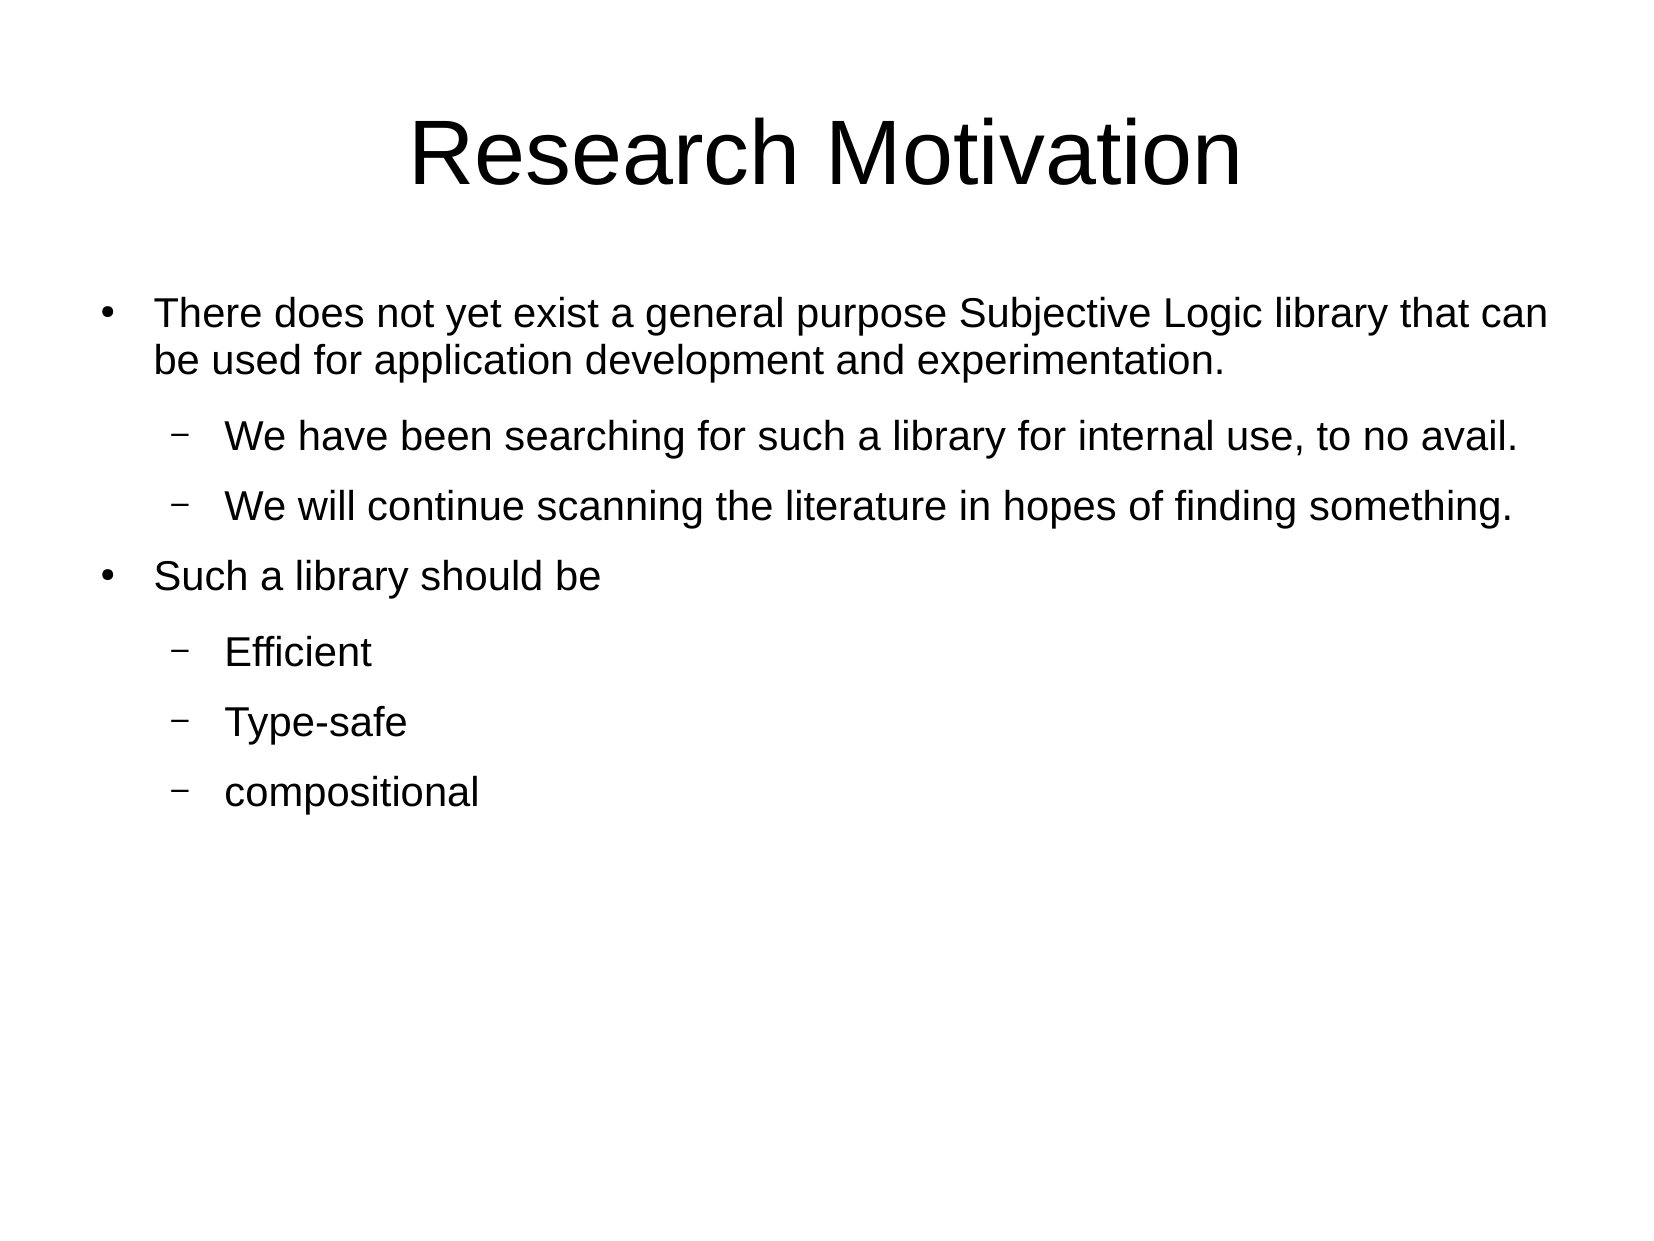

# Research Motivation
There does not yet exist a general purpose Subjective Logic library that can be used for application development and experimentation.
We have been searching for such a library for internal use, to no avail.
We will continue scanning the literature in hopes of finding something.
Such a library should be
Efficient
Type-safe
compositional